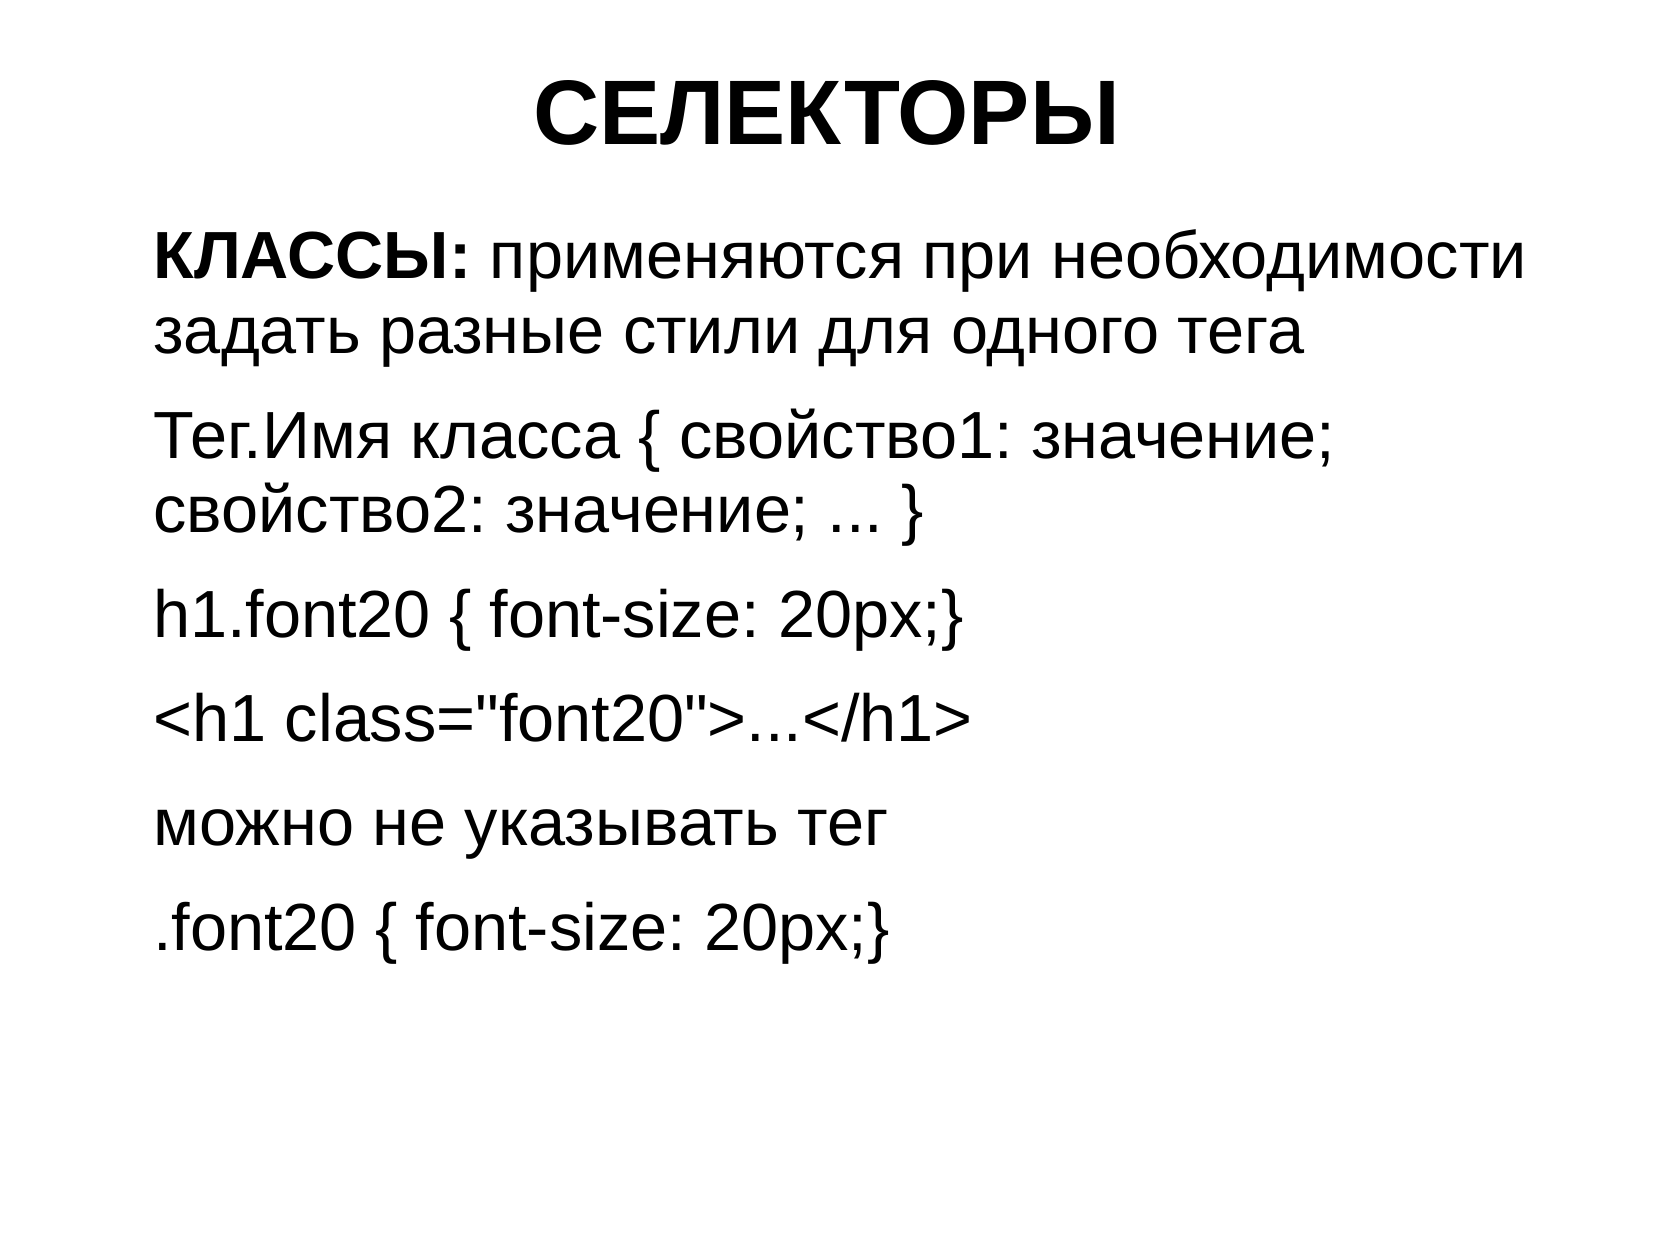

# СЕЛЕКТОРЫ
КЛАССЫ: применяются при необходимости задать разные стили для одного тега
Тег.Имя класса { свойство1: значение; свойство2: значение; ... }
h1.font20 { font-size: 20px;}
<h1 class="font20">...</h1>
можно не указывать тег
.font20 { font-size: 20px;}